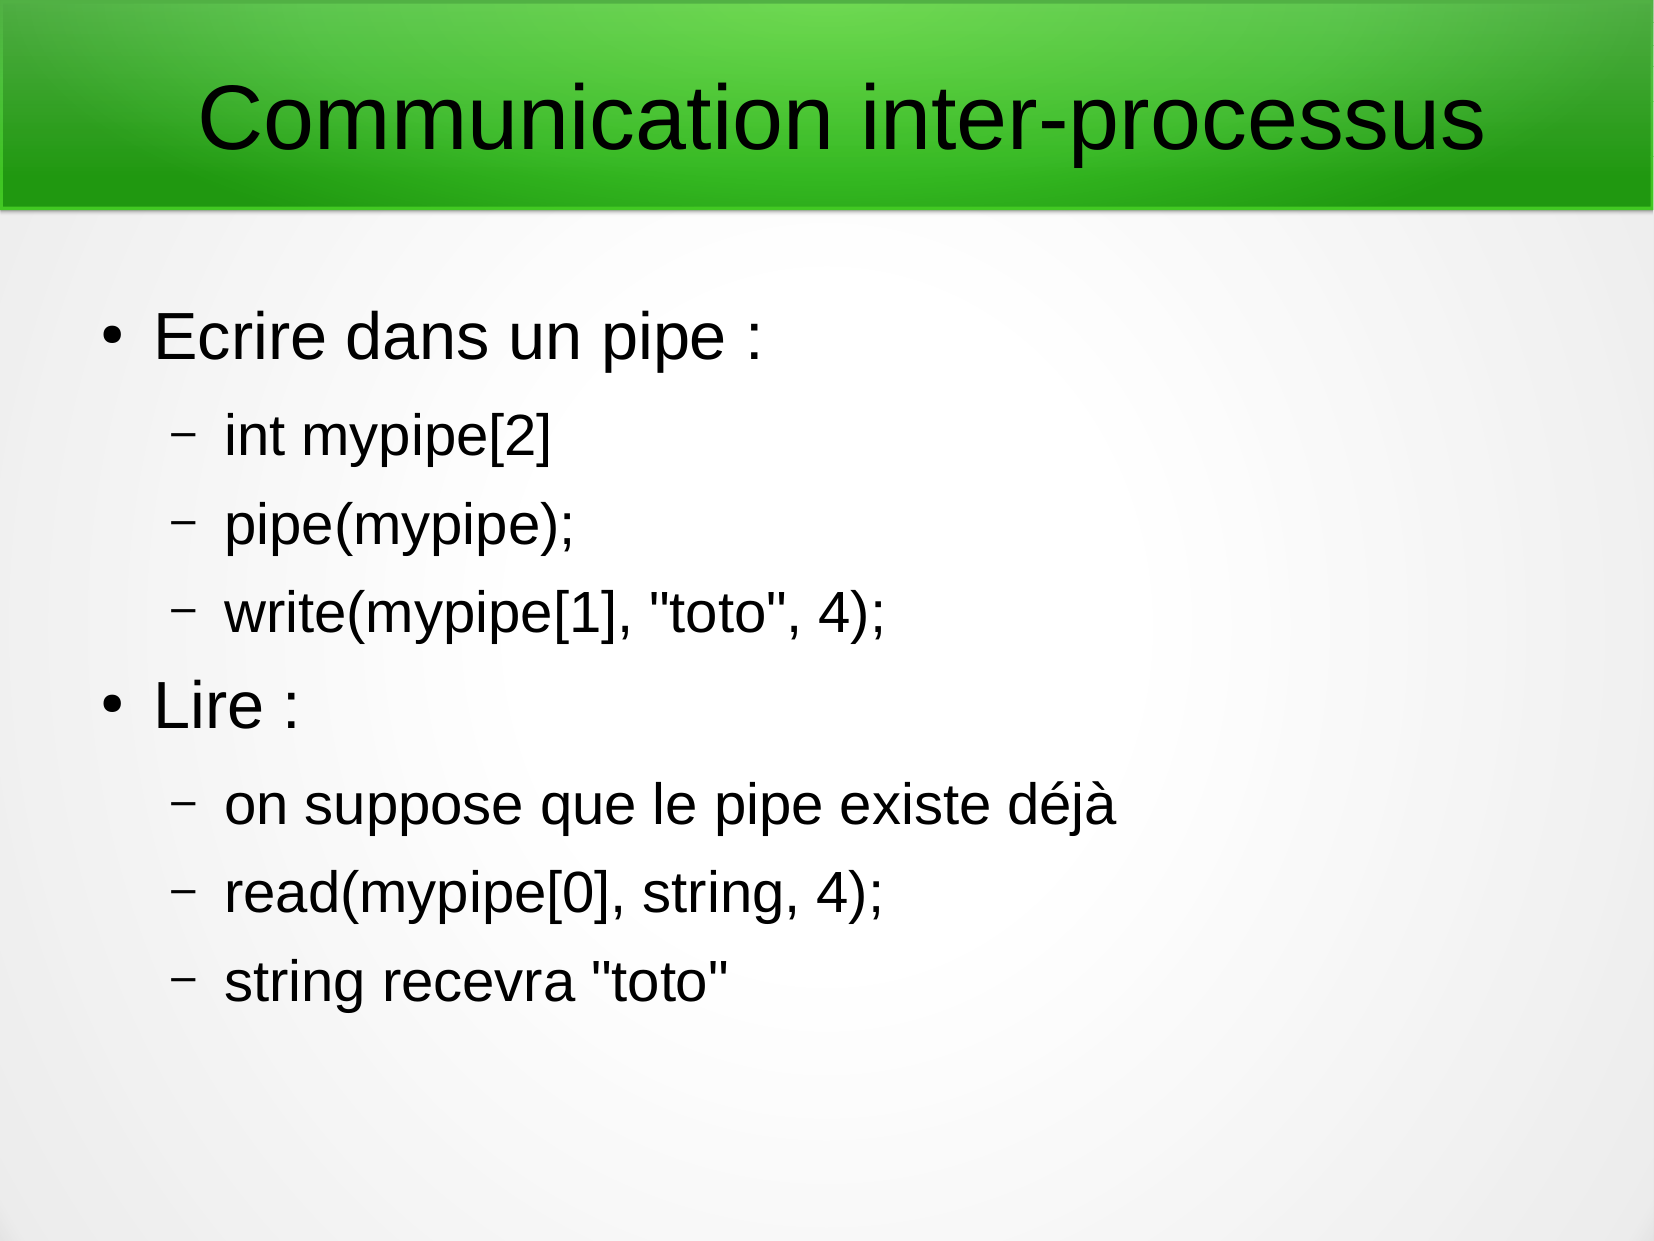

# Communication inter-processus
Ecrire dans un pipe :
int mypipe[2]
pipe(mypipe);
write(mypipe[1], "toto", 4);
Lire :
on suppose que le pipe existe déjà
read(mypipe[0], string, 4);
string recevra "toto"